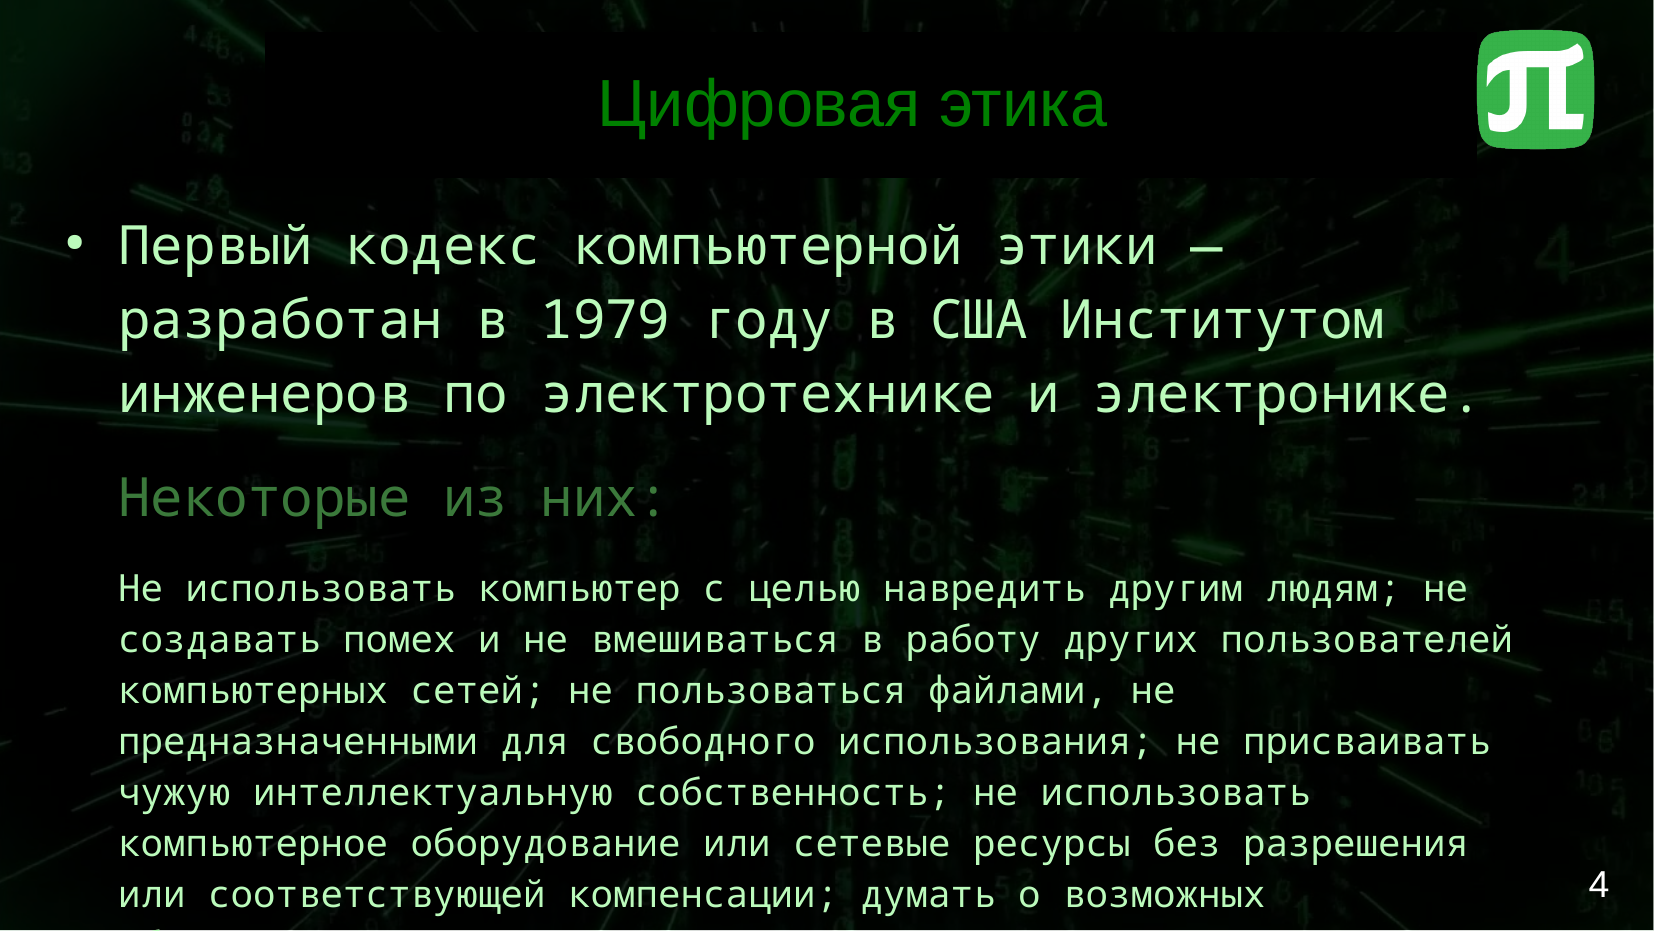

Цифровая этика
# Первый кодекс компьютерной этики — разработан в 1979 году в США Институтом инженеров по электротехнике и электронике.
Некоторые из них:
Не использовать компьютер с целью навредить другим людям; не создавать помех и не вмешиваться в работу других пользователей компьютерных сетей; не пользоваться файлами, не предназначенными для свободного использования; не присваивать чужую интеллектуальную собственность; не использовать компьютерное оборудование или сетевые ресурсы без разрешения или соответствующей компенсации; думать о возможных общественных последствиях программ, которые Вы пишете, или систем, которые Вы разрабатываете.
4